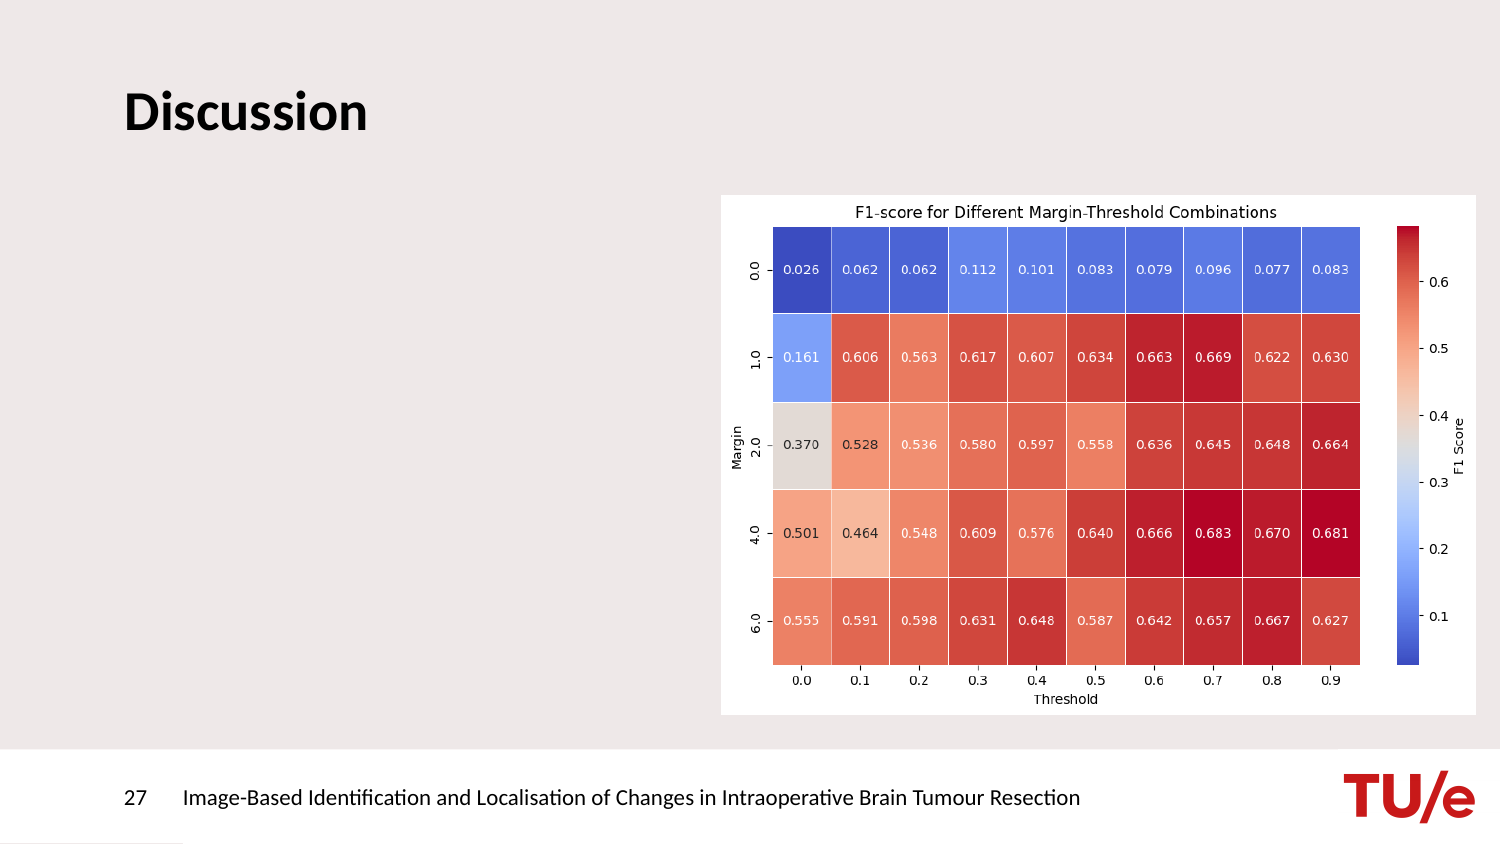

# Discussion
27
Image-Based Identification and Localisation of Changes in Intraoperative Brain Tumour Resection